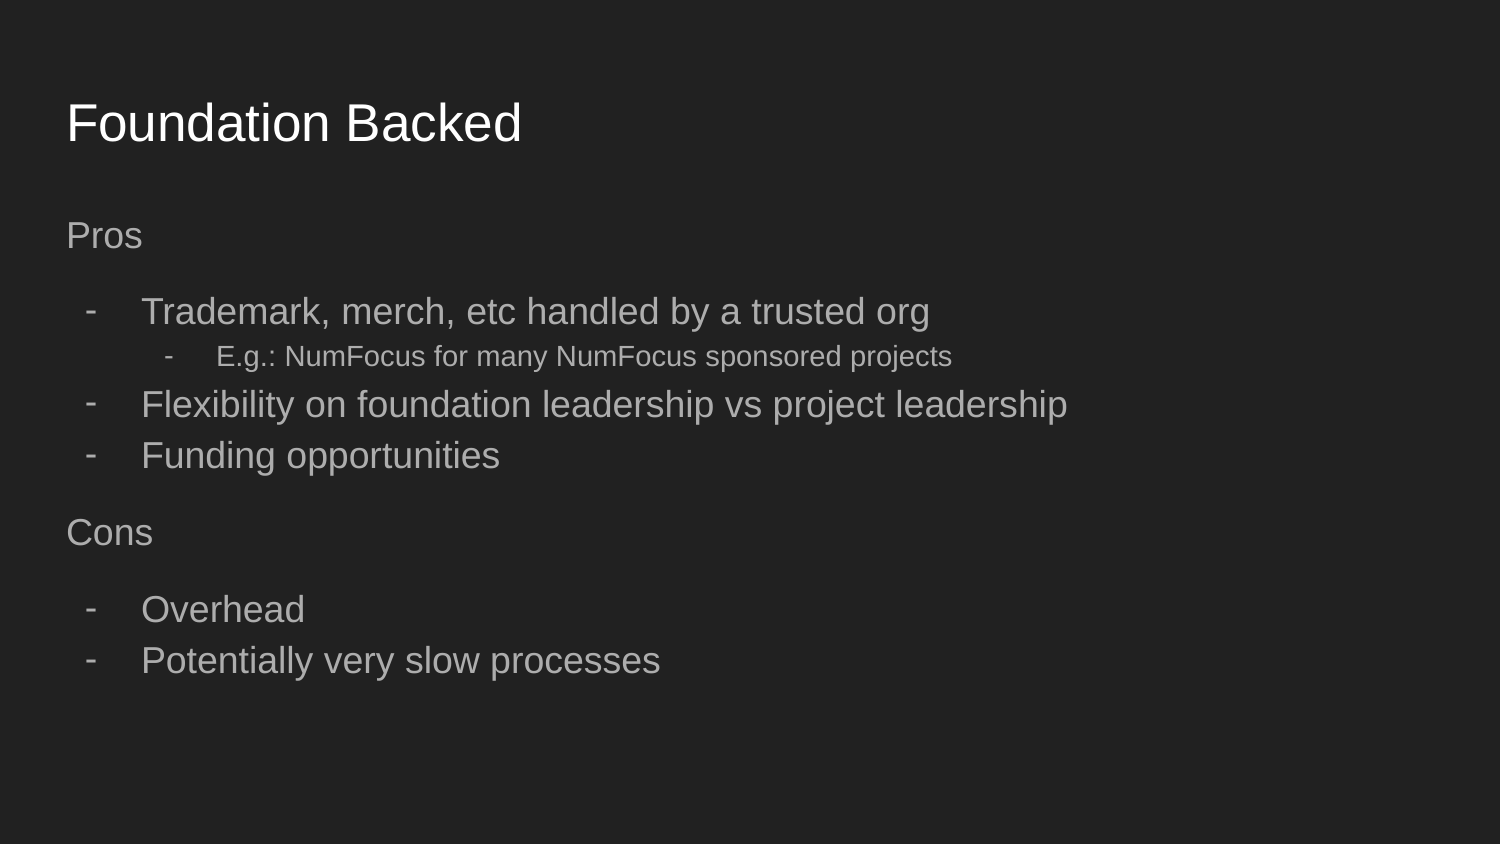

# Foundation Backed
Pros
Trademark, merch, etc handled by a trusted org
E.g.: NumFocus for many NumFocus sponsored projects
Flexibility on foundation leadership vs project leadership
Funding opportunities
Cons
Overhead
Potentially very slow processes